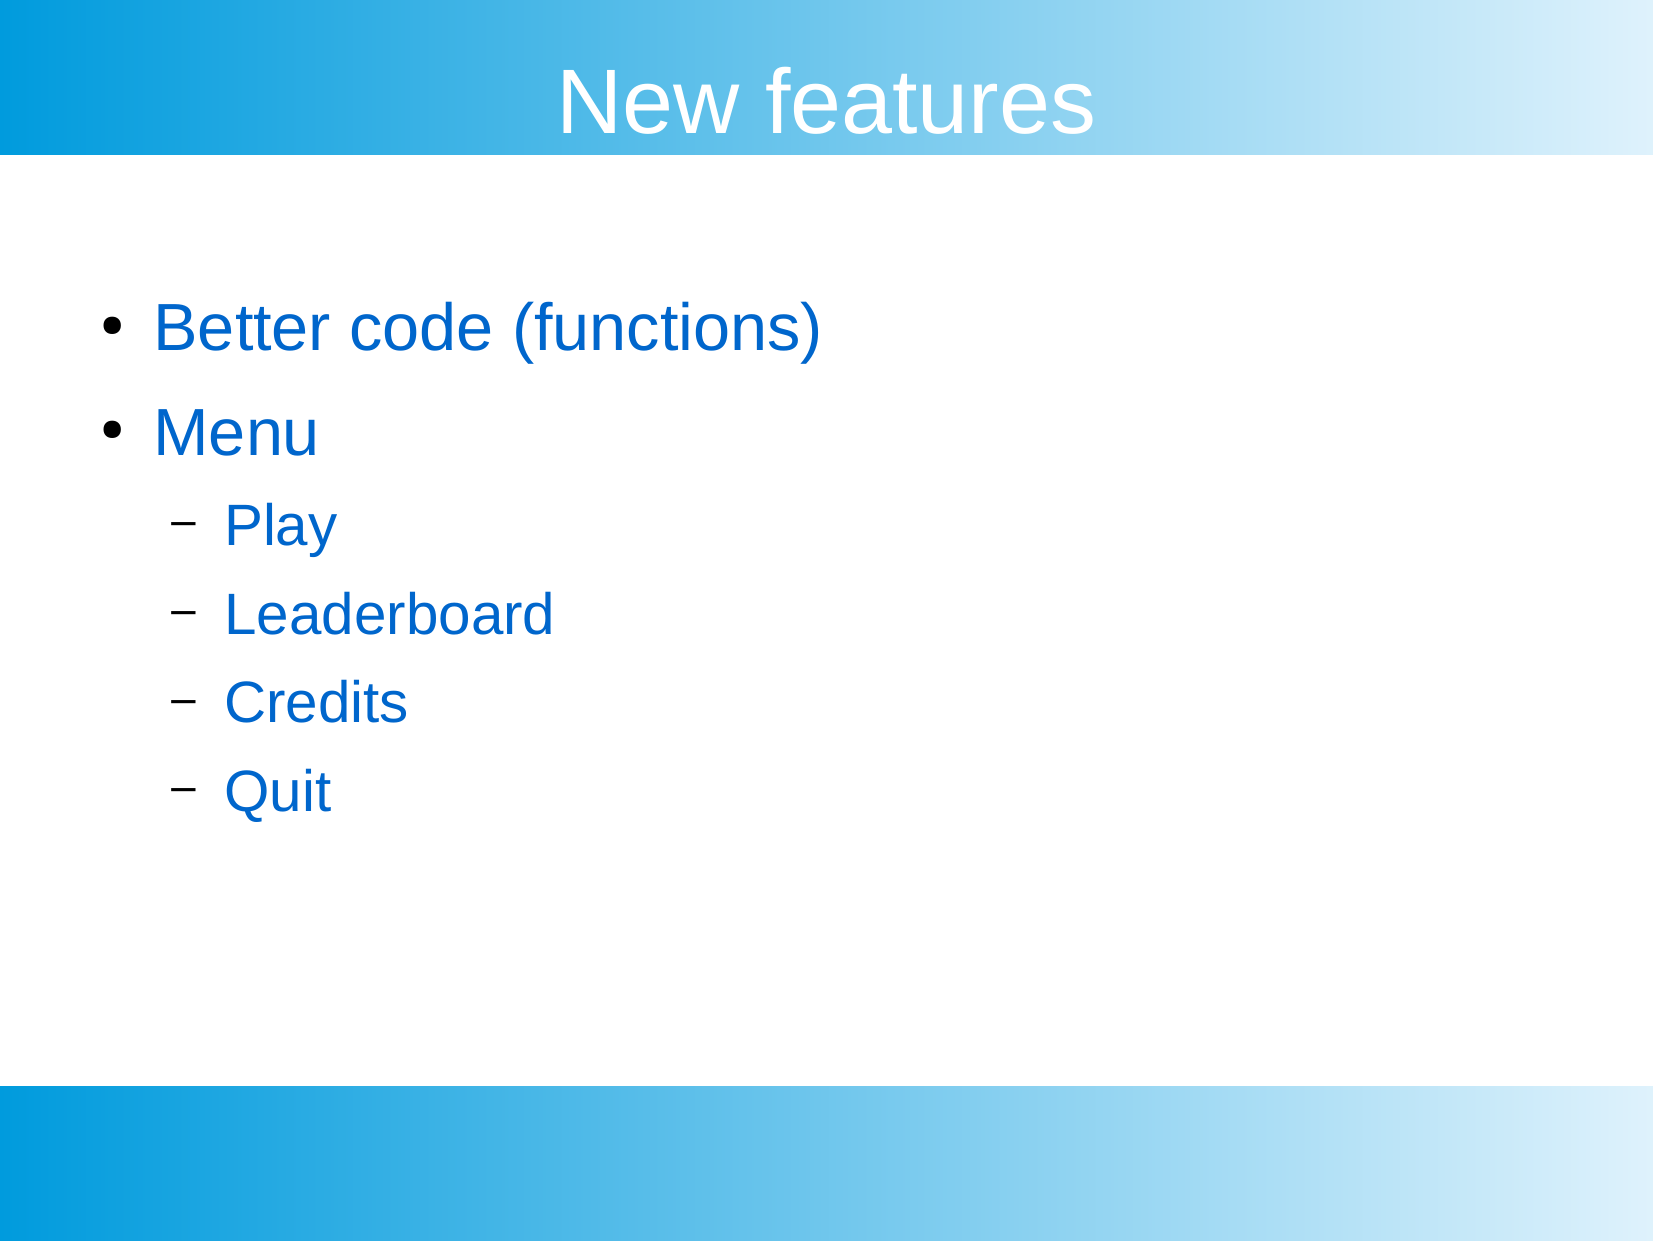

# New features
Better code (functions)
Menu
Play
Leaderboard
Credits
Quit